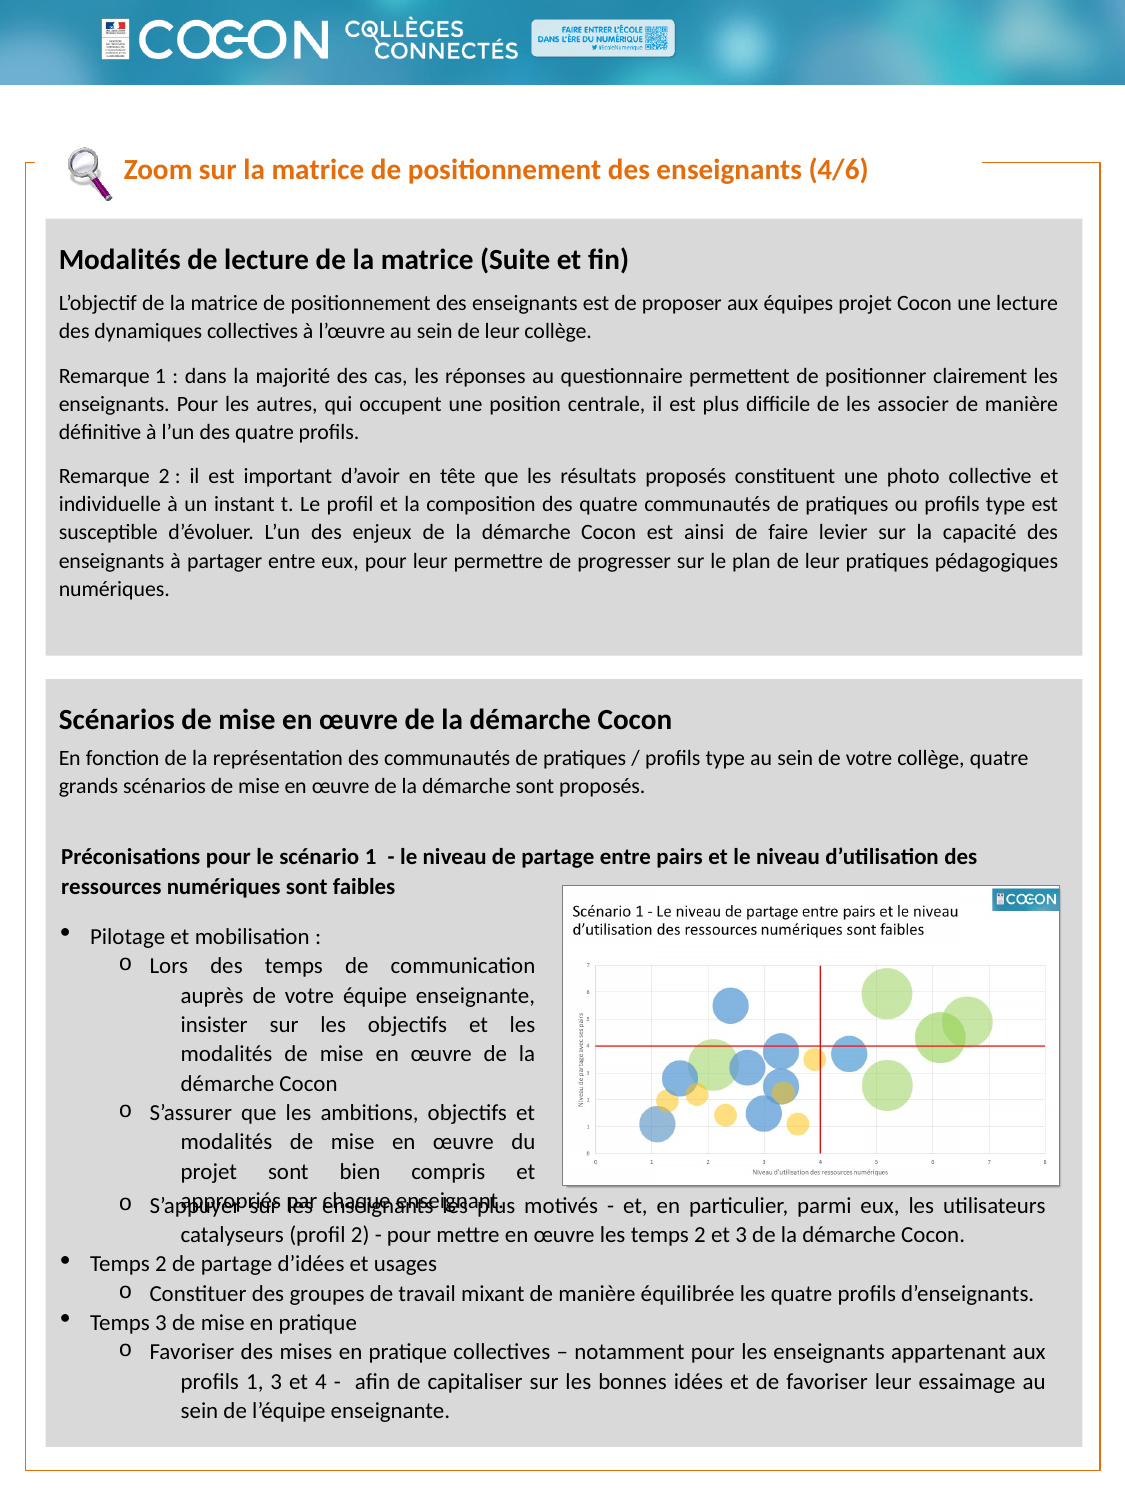

Zoom sur la matrice de positionnement des enseignants (4/6)
Modalités de lecture de la matrice (Suite et fin)
L’objectif de la matrice de positionnement des enseignants est de proposer aux équipes projet Cocon une lecture des dynamiques collectives à l’œuvre au sein de leur collège.
Remarque 1 : dans la majorité des cas, les réponses au questionnaire permettent de positionner clairement les enseignants. Pour les autres, qui occupent une position centrale, il est plus difficile de les associer de manière définitive à l’un des quatre profils.
Remarque 2 : il est important d’avoir en tête que les résultats proposés constituent une photo collective et individuelle à un instant t. Le profil et la composition des quatre communautés de pratiques ou profils type est susceptible d’évoluer. L’un des enjeux de la démarche Cocon est ainsi de faire levier sur la capacité des enseignants à partager entre eux, pour leur permettre de progresser sur le plan de leur pratiques pédagogiques numériques.
Scénarios de mise en œuvre de la démarche Cocon
En fonction de la représentation des communautés de pratiques / profils type au sein de votre collège, quatre grands scénarios de mise en œuvre de la démarche sont proposés.
Préconisations pour le scénario 1 - le niveau de partage entre pairs et le niveau d’utilisation des ressources numériques sont faibles
Pilotage et mobilisation :
Lors des temps de communication auprès de votre équipe enseignante, insister sur les objectifs et les modalités de mise en œuvre de la démarche Cocon
S’assurer que les ambitions, objectifs et modalités de mise en œuvre du projet sont bien compris et appropriés par chaque enseignant.
S’appuyer sur les enseignants les plus motivés - et, en particulier, parmi eux, les utilisateurs catalyseurs (profil 2) - pour mettre en œuvre les temps 2 et 3 de la démarche Cocon.
Temps 2 de partage d’idées et usages
Constituer des groupes de travail mixant de manière équilibrée les quatre profils d’enseignants.
Temps 3 de mise en pratique
Favoriser des mises en pratique collectives – notamment pour les enseignants appartenant aux profils 1, 3 et 4 - afin de capitaliser sur les bonnes idées et de favoriser leur essaimage au sein de l’équipe enseignante.